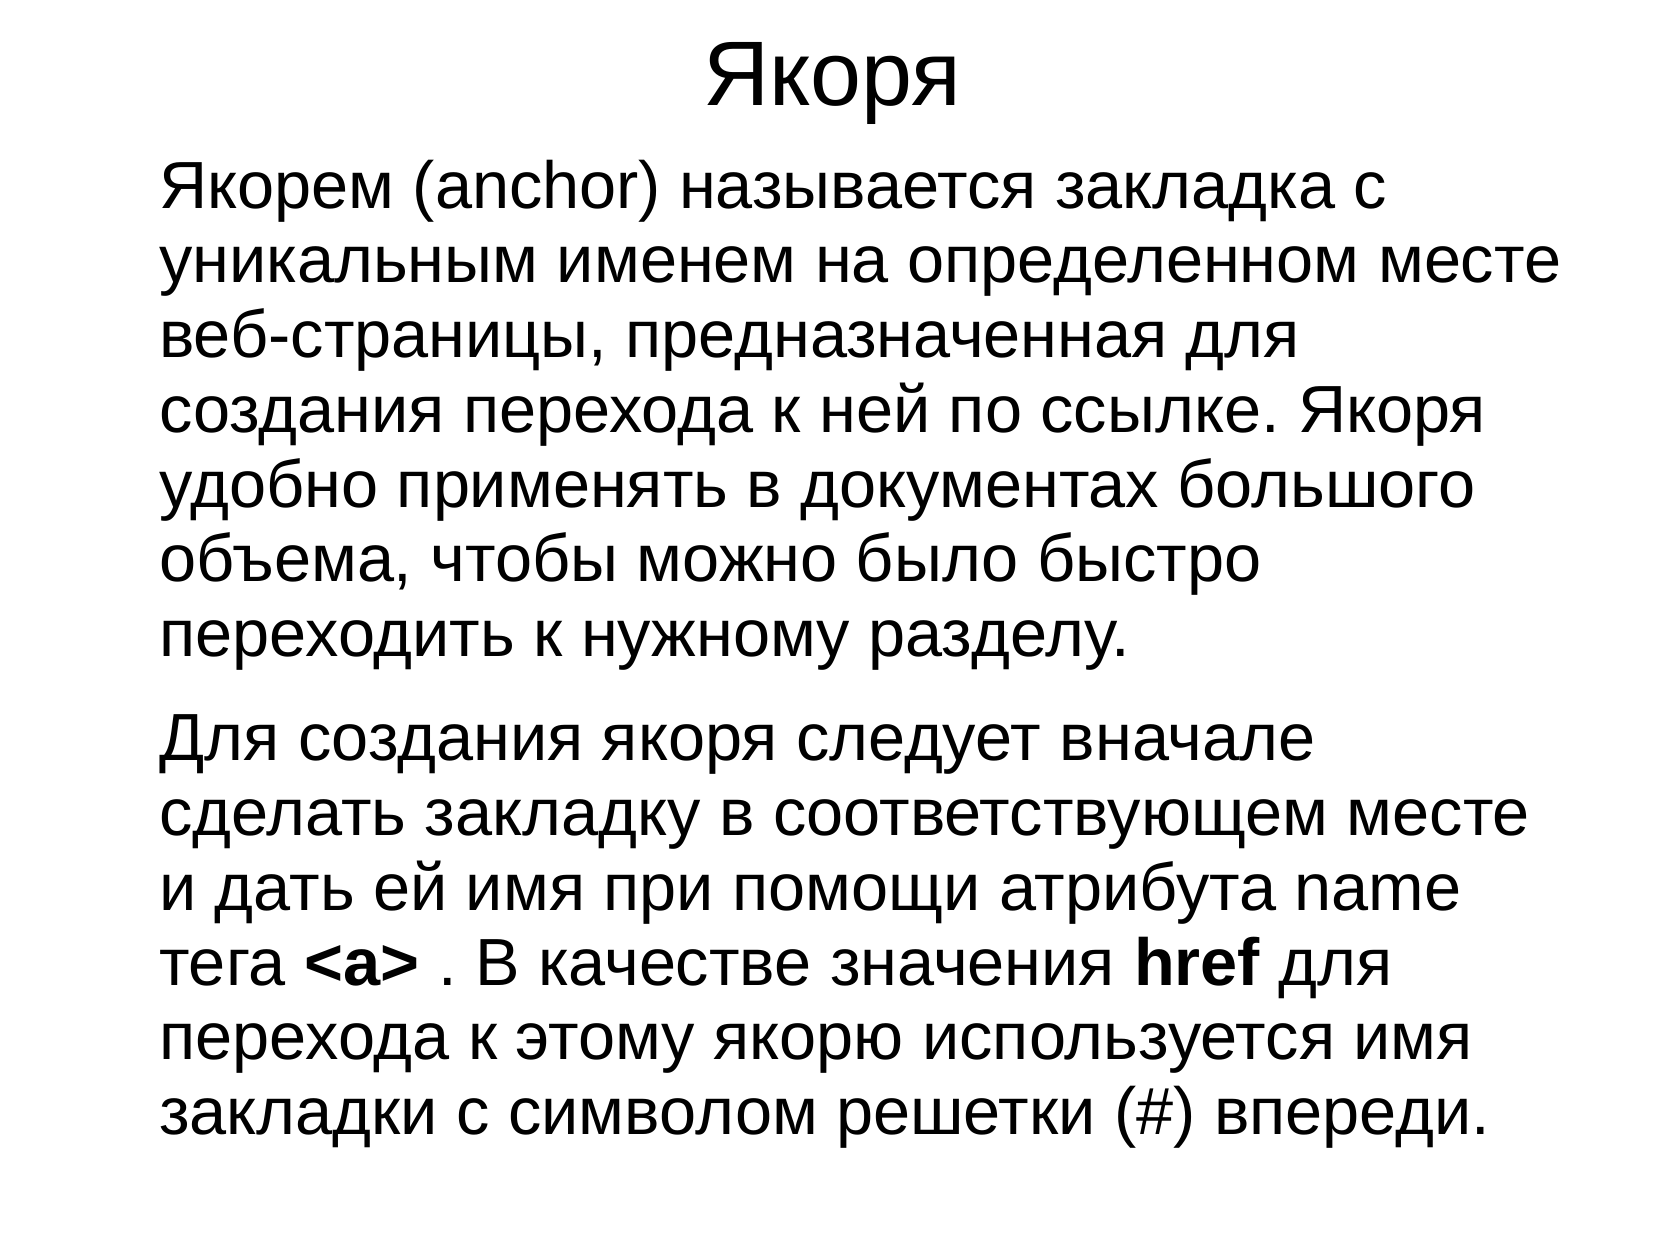

# Якоря
Якорем (anchor) называется закладка с уникальным именем на определенном месте веб-страницы, предназначенная для создания перехода к ней по ссылке. Якоря удобно применять в документах большого объема, чтобы можно было быстро переходить к нужному разделу.
Для создания якоря следует вначале сделать закладку в соответствующем месте и дать ей имя при помощи атрибута name тега <a> . В качестве значения href для перехода к этому якорю используется имя закладки с символом решетки (#) впереди.